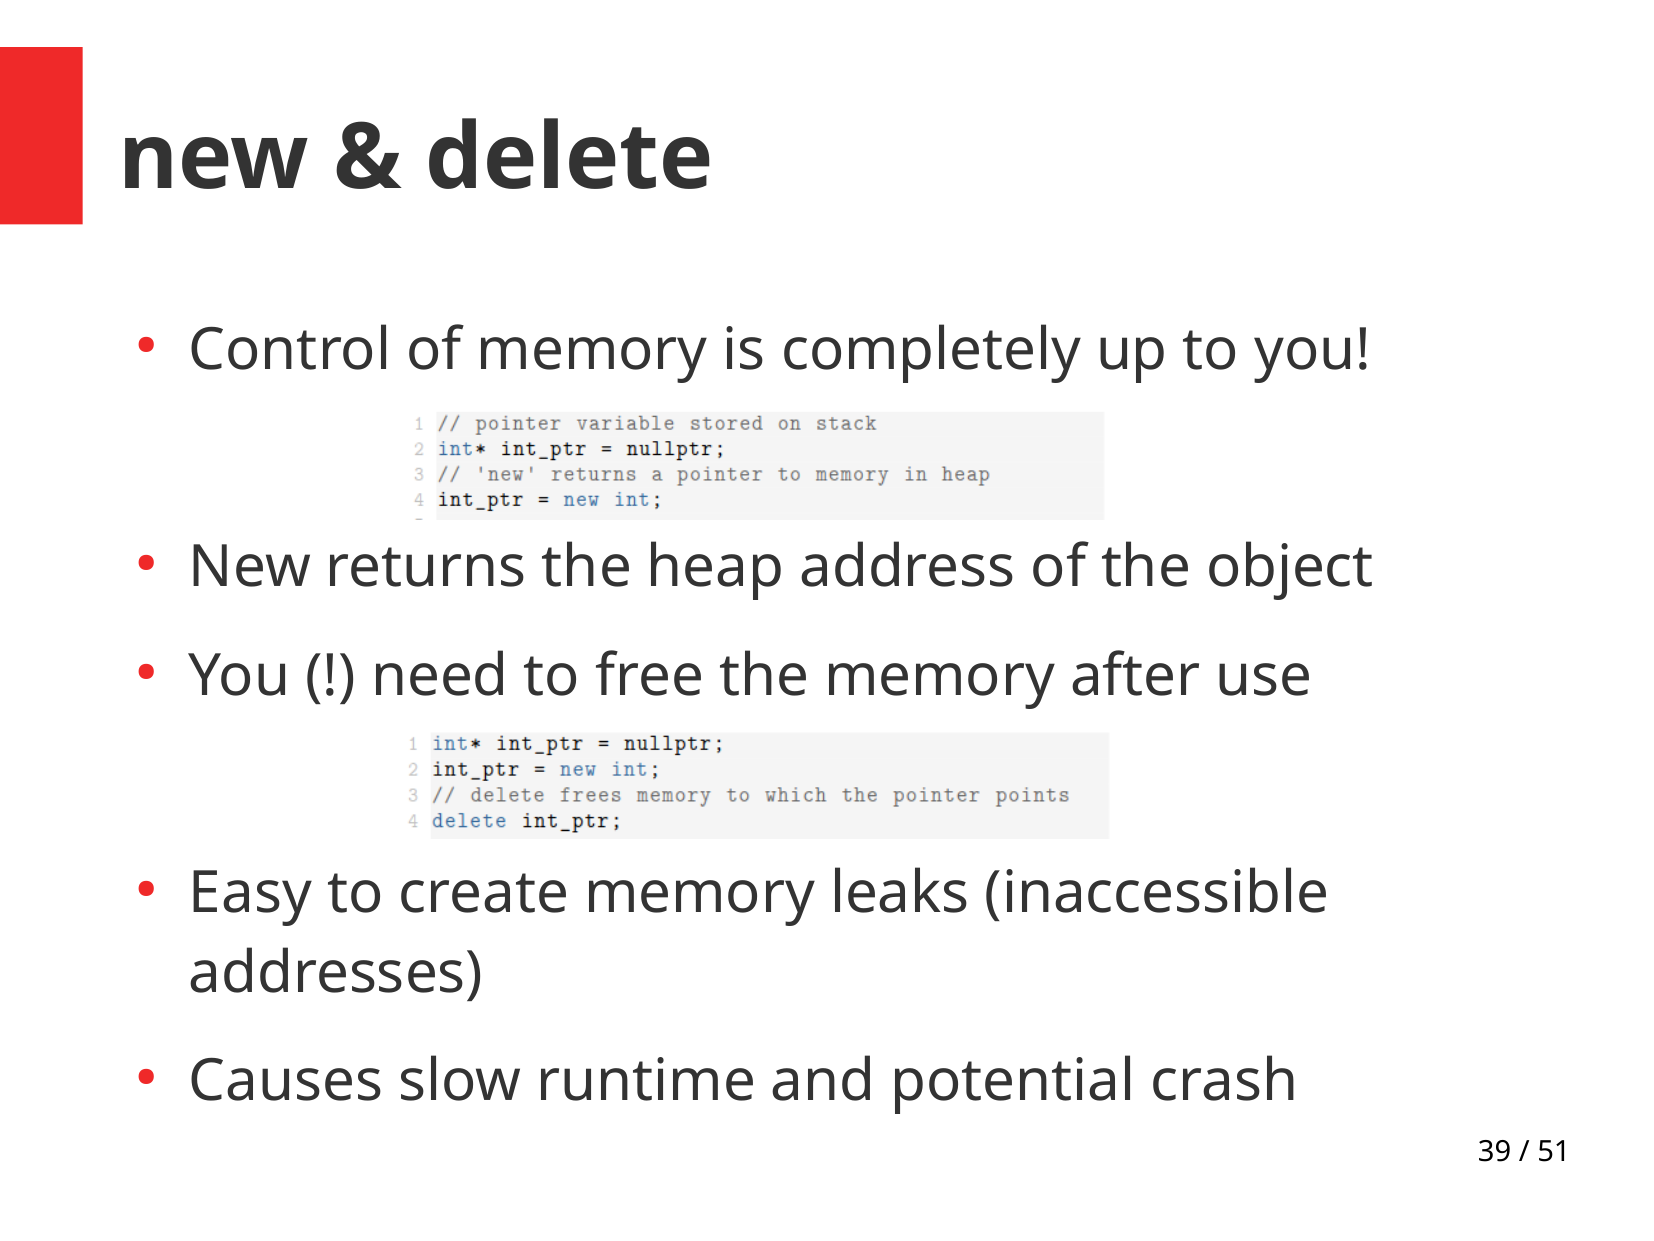

# new & delete
Control of memory is completely up to you!
New returns the heap address of the object
You (!) need to free the memory after use
Easy to create memory leaks (inaccessible addresses)
Causes slow runtime and potential crash
39